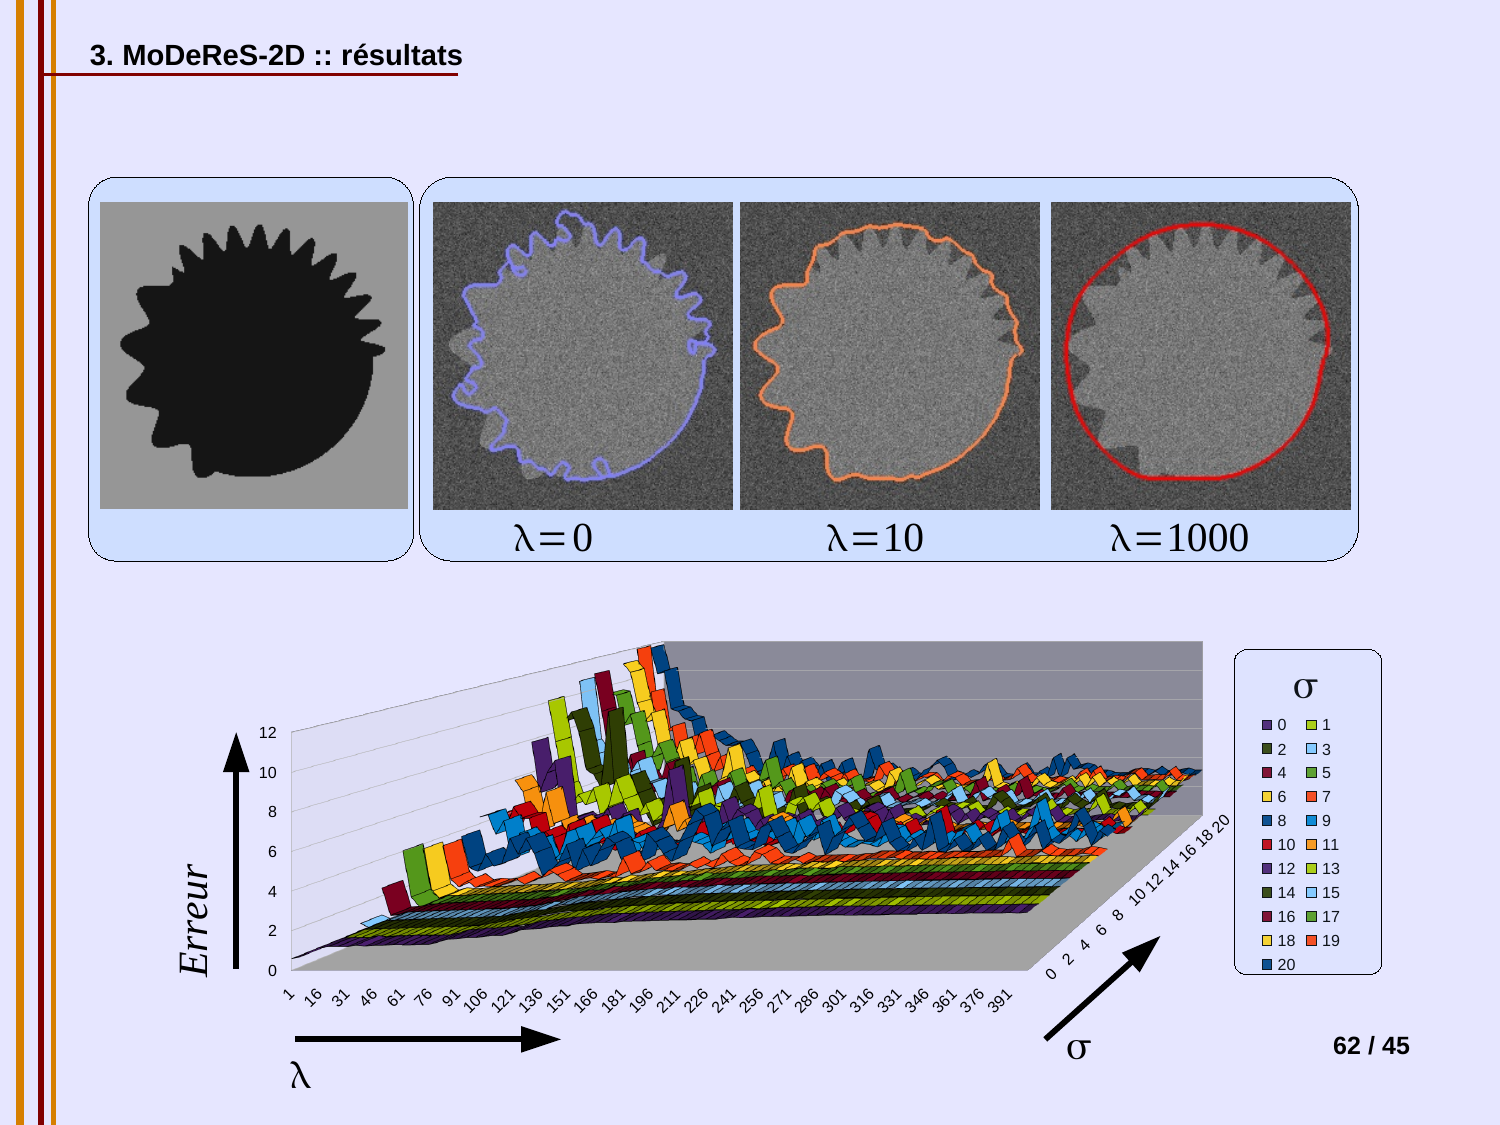

# 3. MoDeReS-2D :: résultats
[unsupported chart]
Erreur
62